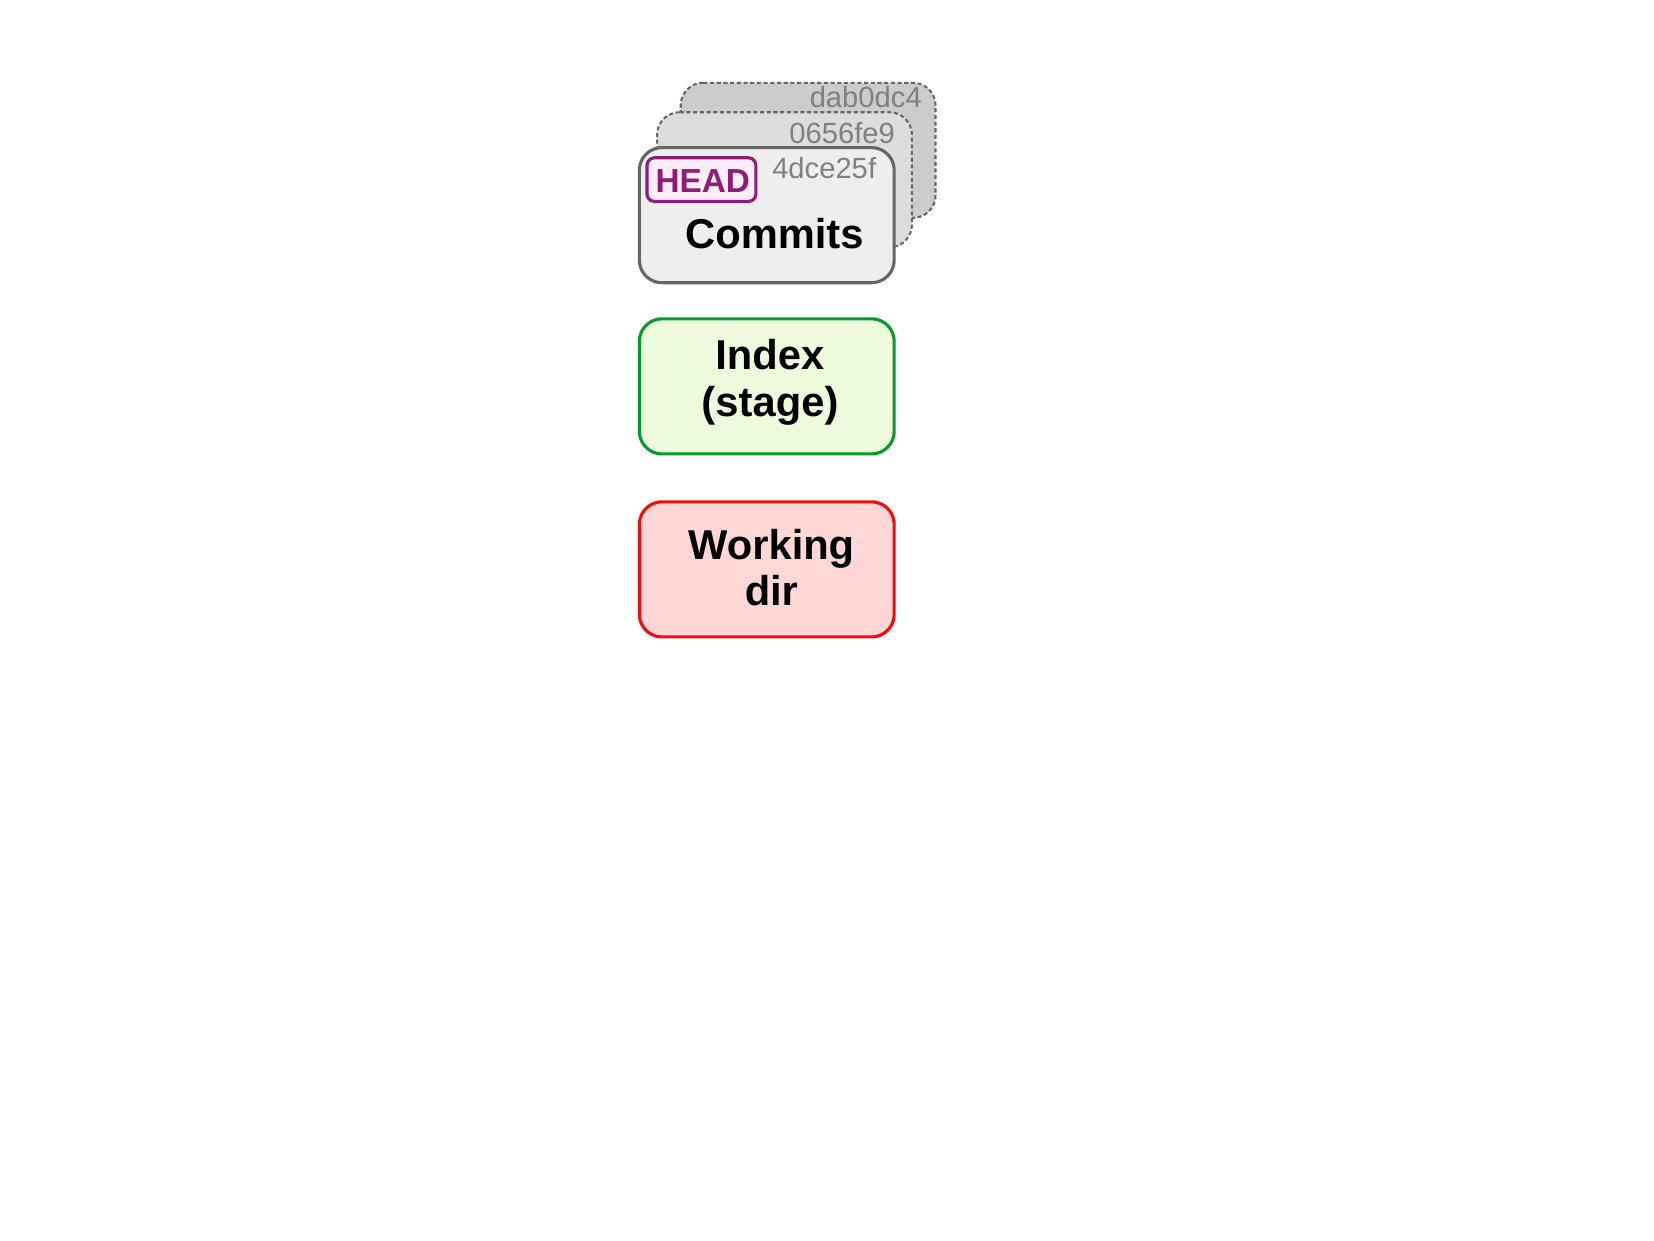

dab0dc4
0656fe9
4dce25f
HEAD
HEAD
Commits
Index
(stage)
Working
dir